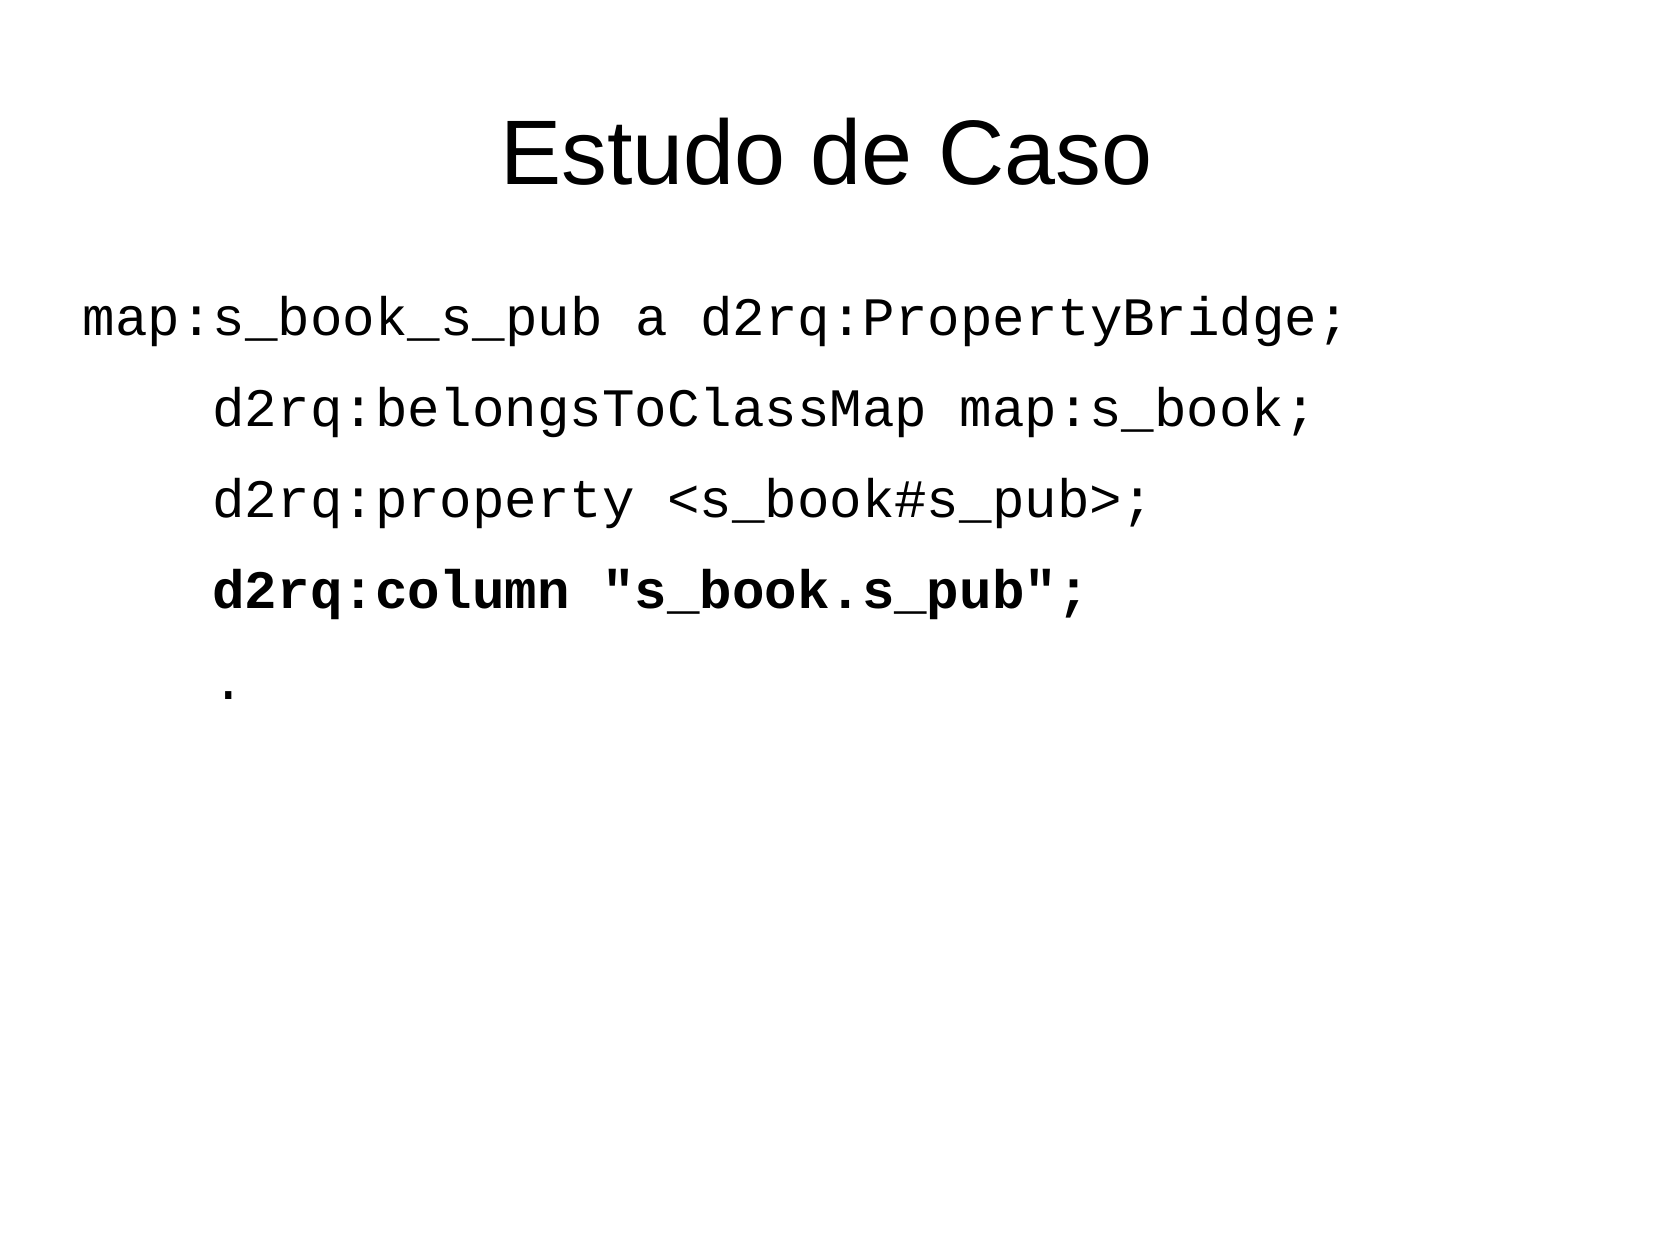

# Estudo de Caso
map:s_book_s_pub a d2rq:PropertyBridge;
 d2rq:belongsToClassMap map:s_book;
 d2rq:property <s_book#s_pub>;
 d2rq:column "s_book.s_pub";
 .